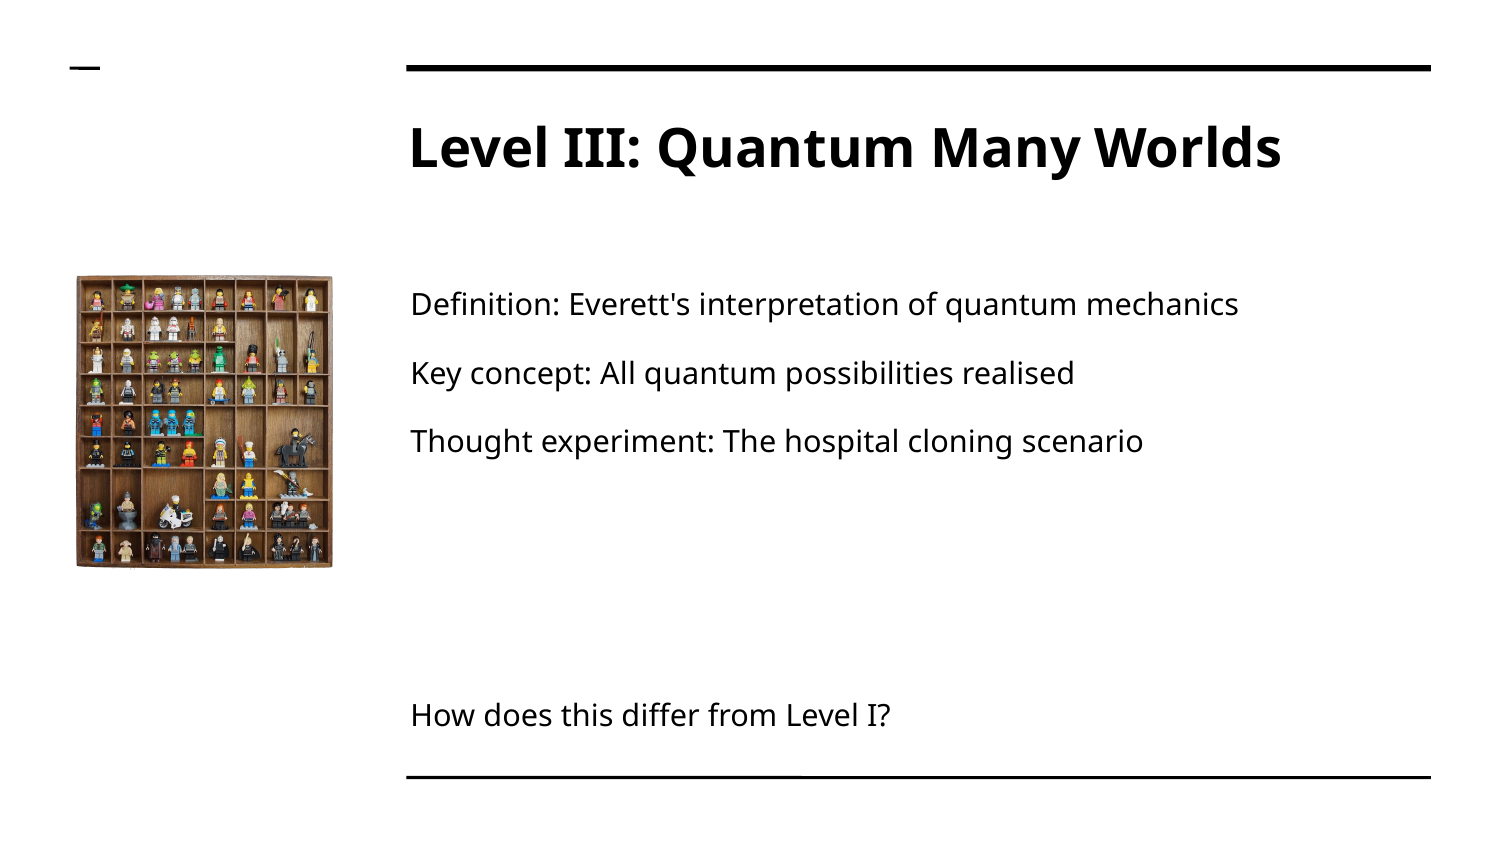

# Level III: Quantum Many Worlds
Definition: Everett's interpretation of quantum mechanics
Key concept: All quantum possibilities realised
Thought experiment: The hospital cloning scenario
How does this differ from Level I?